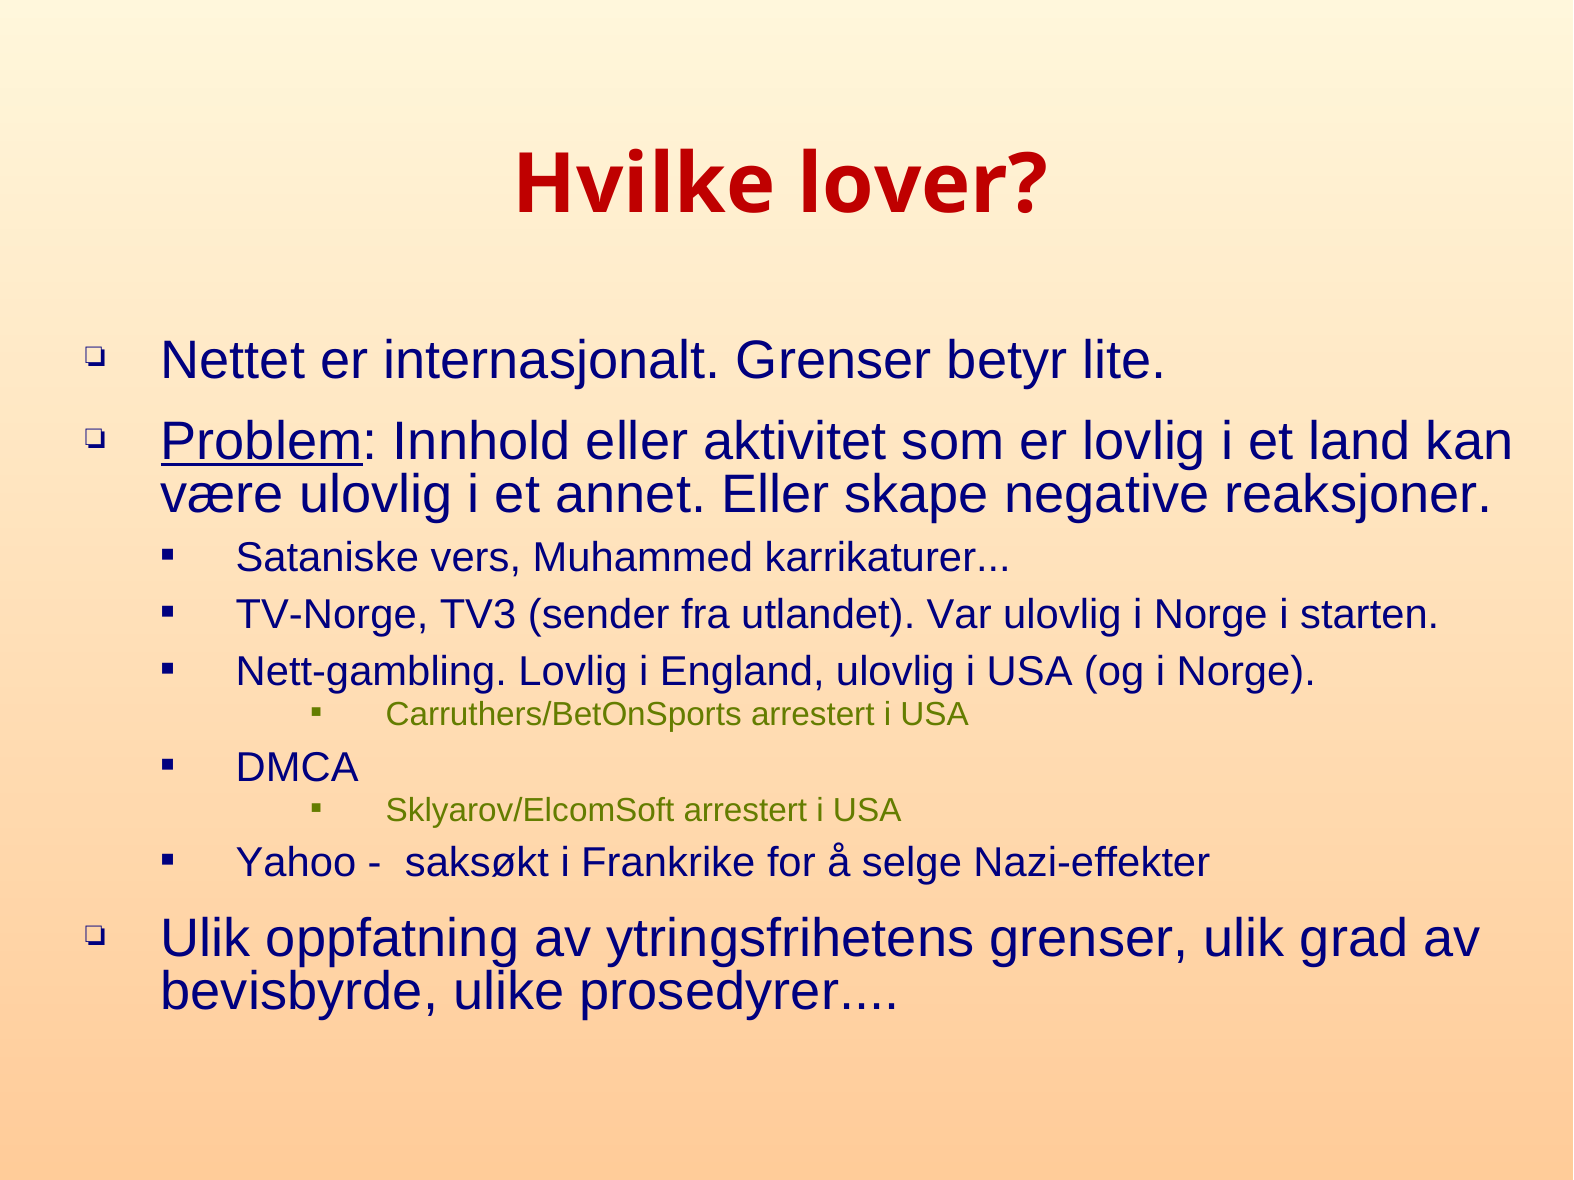

# Hvilke lover?
Nettet er internasjonalt. Grenser betyr lite.
Problem: Innhold eller aktivitet som er lovlig i et land kan være ulovlig i et annet. Eller skape negative reaksjoner.
Sataniske vers, Muhammed karrikaturer...
TV-Norge, TV3 (sender fra utlandet). Var ulovlig i Norge i starten.
Nett-gambling. Lovlig i England, ulovlig i USA (og i Norge).
Carruthers/BetOnSports arrestert i USA
DMCA
Sklyarov/ElcomSoft arrestert i USA
Yahoo - saksøkt i Frankrike for å selge Nazi-effekter
Ulik oppfatning av ytringsfrihetens grenser, ulik grad av bevisbyrde, ulike prosedyrer....